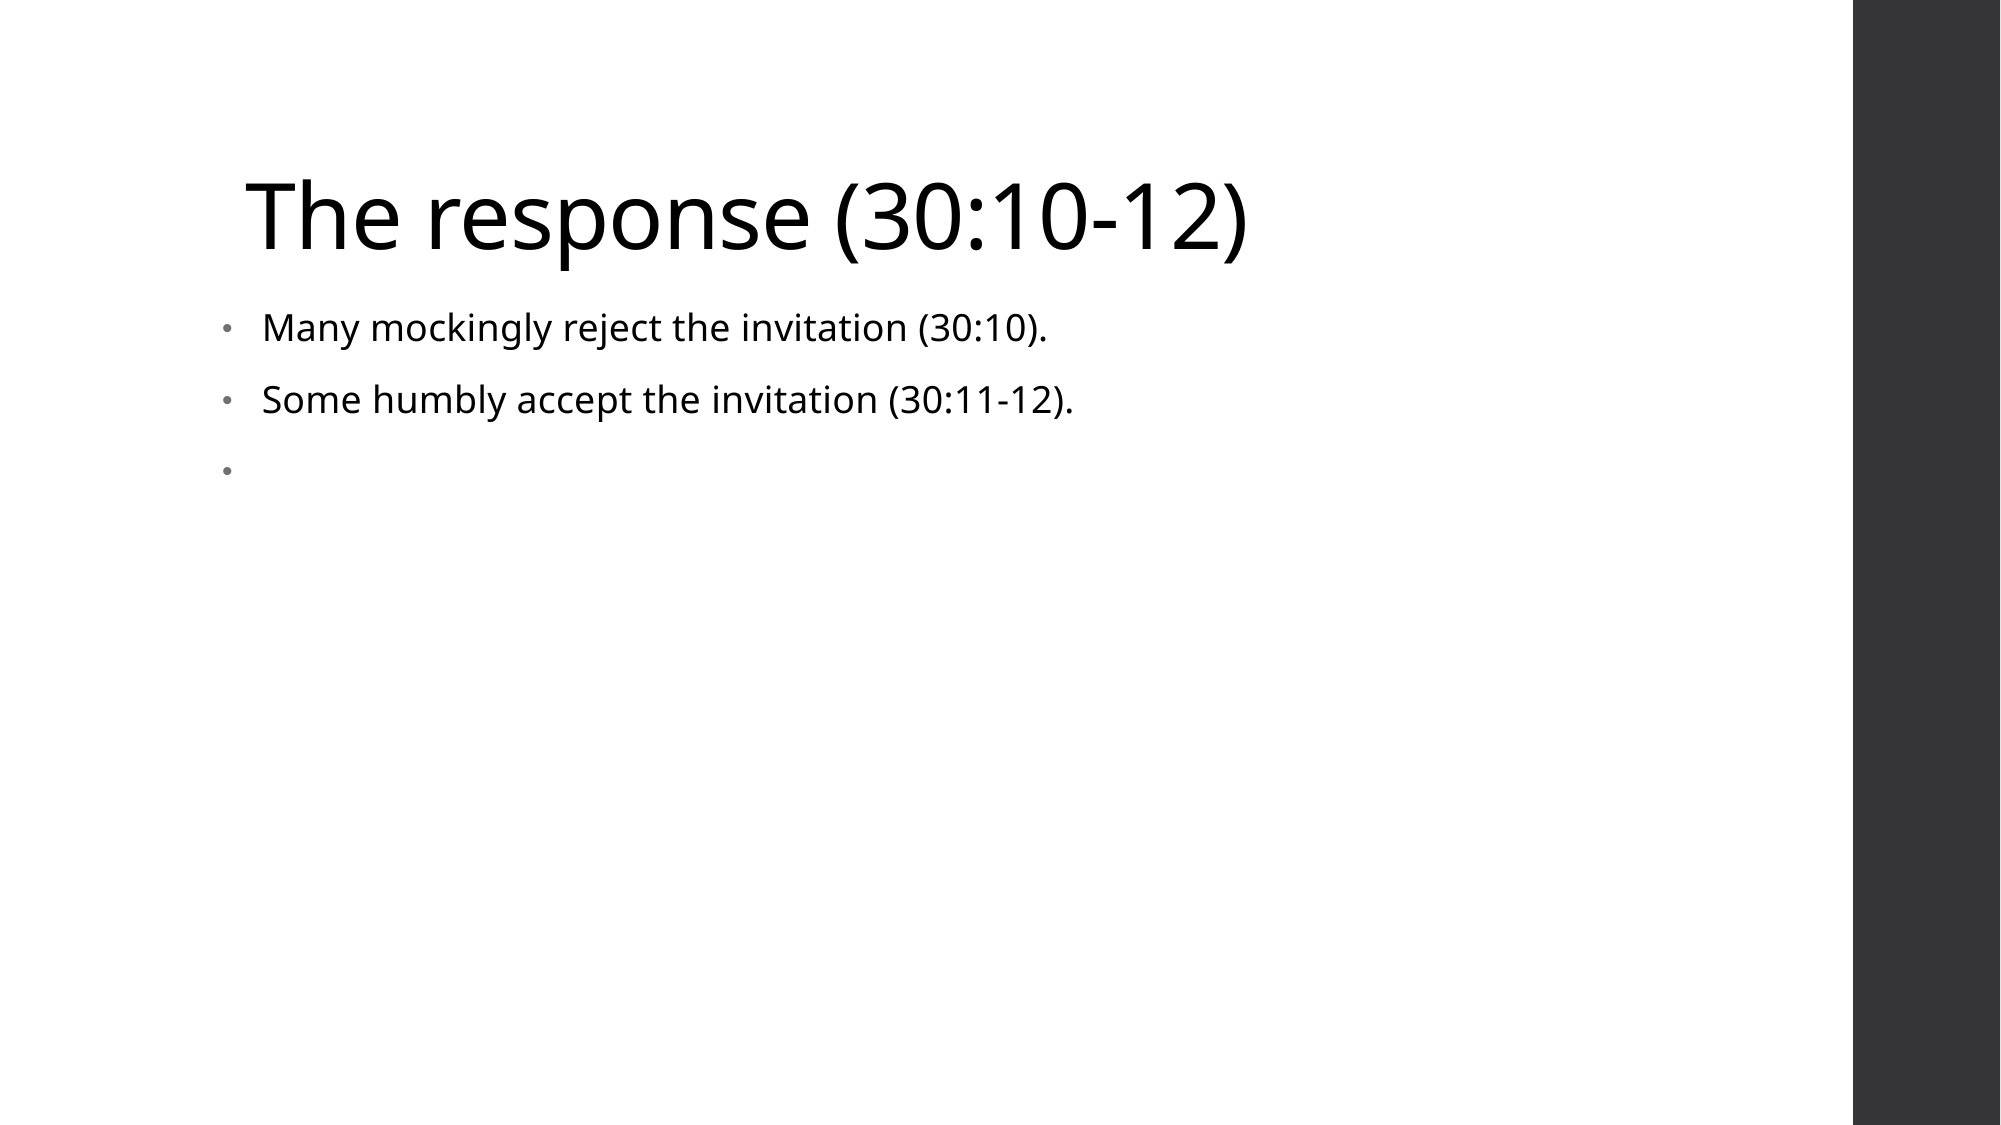

# The response (30:10-12)
 Many mockingly reject the invitation (30:10).
 Some humbly accept the invitation (30:11-12).